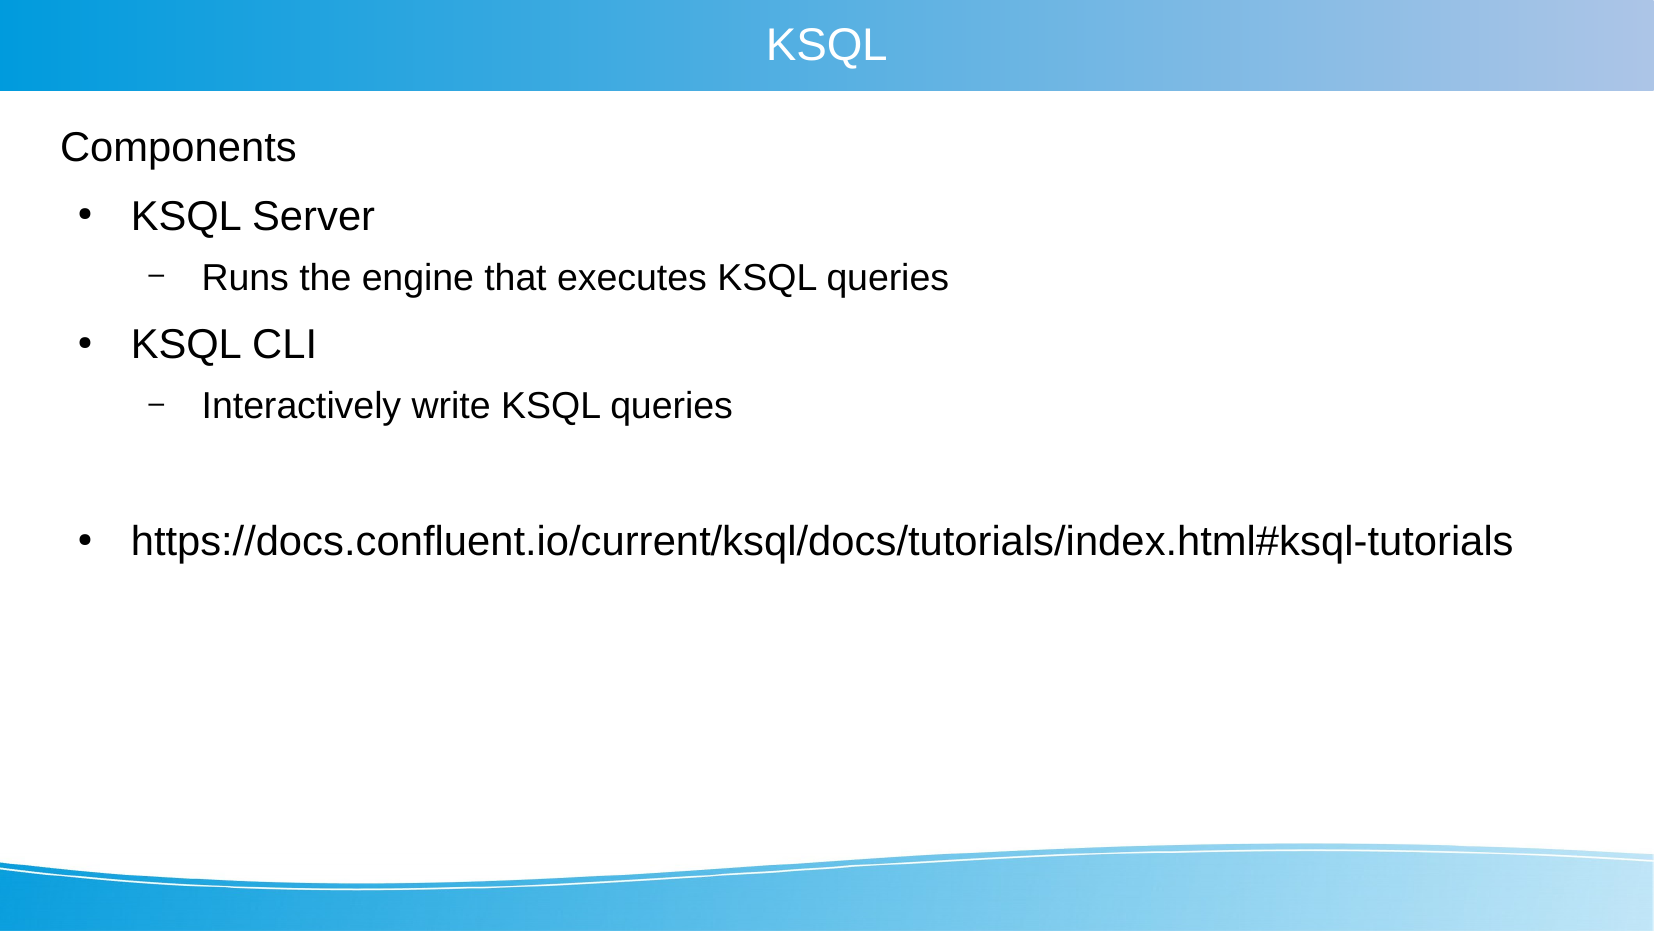

# KSQL
Components
KSQL Server
Runs the engine that executes KSQL queries
KSQL CLI
Interactively write KSQL queries
https://docs.confluent.io/current/ksql/docs/tutorials/index.html#ksql-tutorials